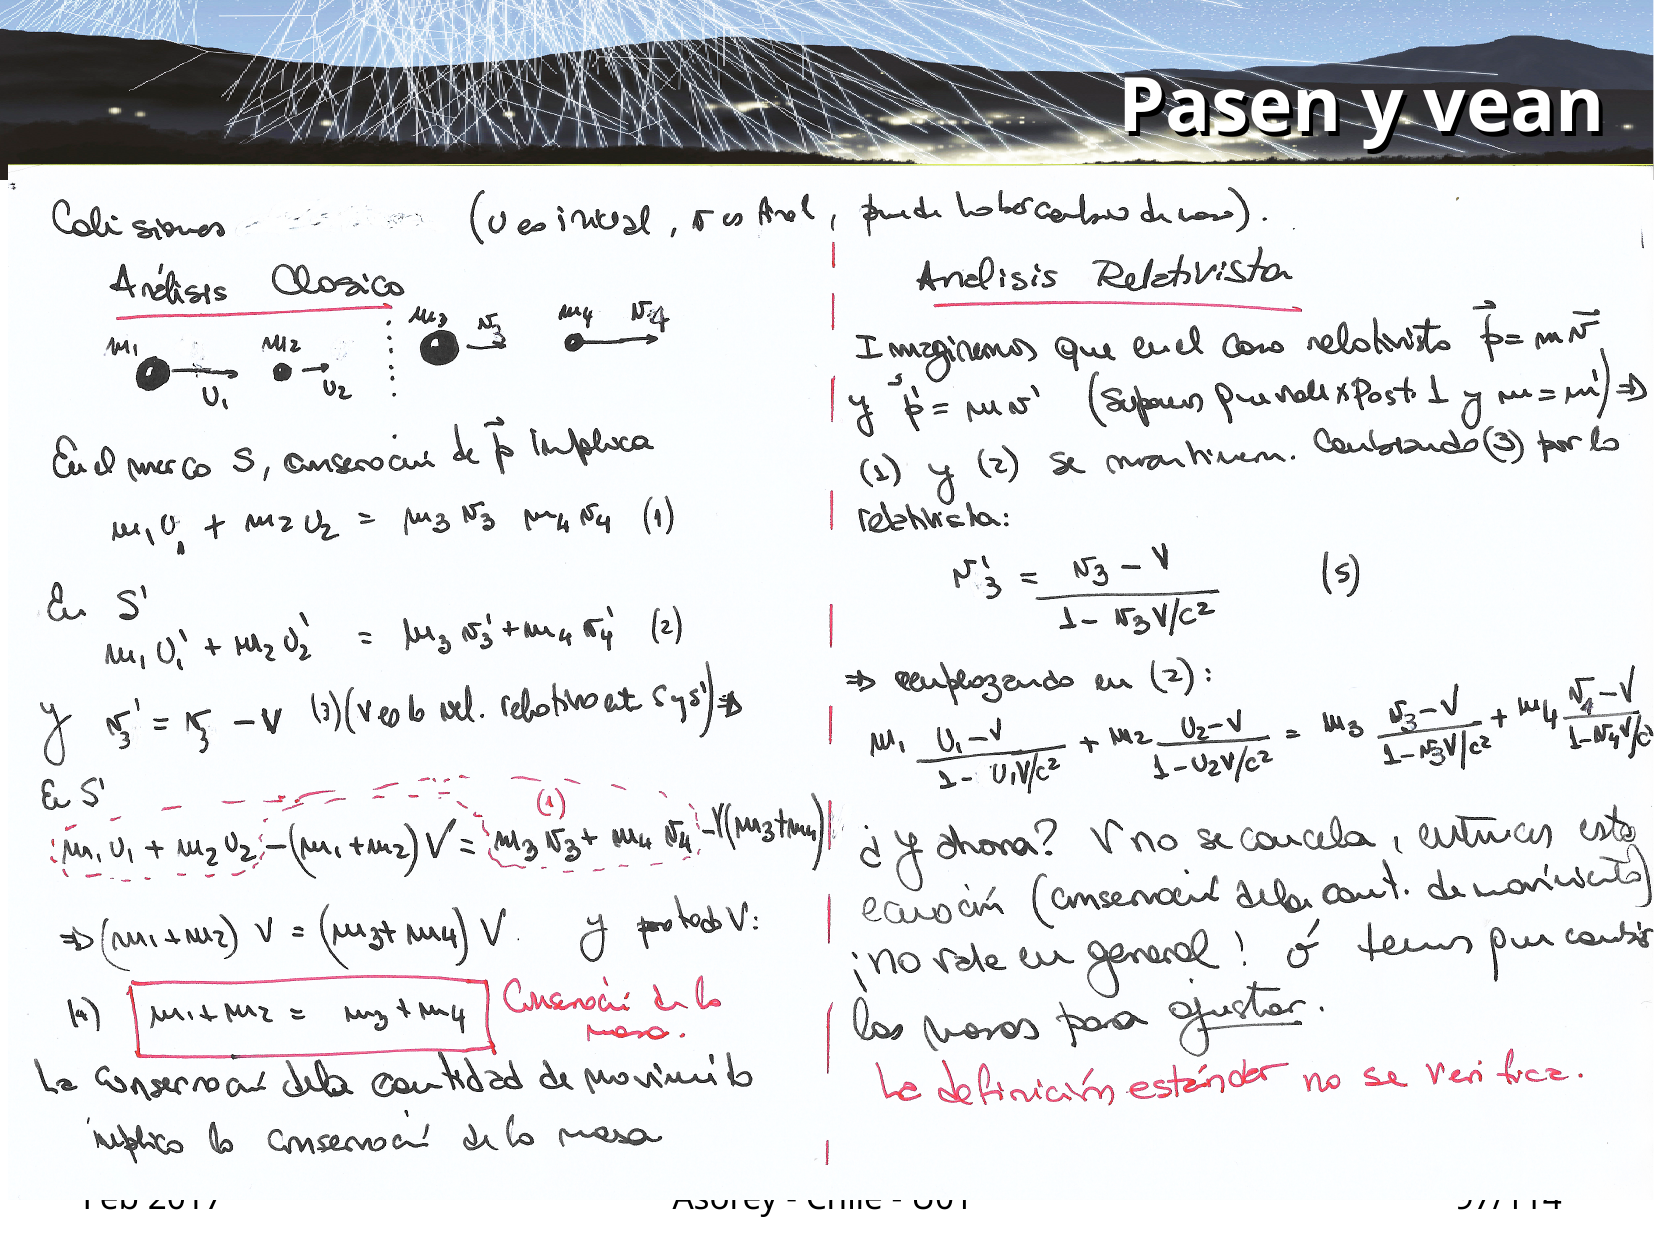

# Pasen y vean
Feb 2017
Asorey - Chile - U01
97